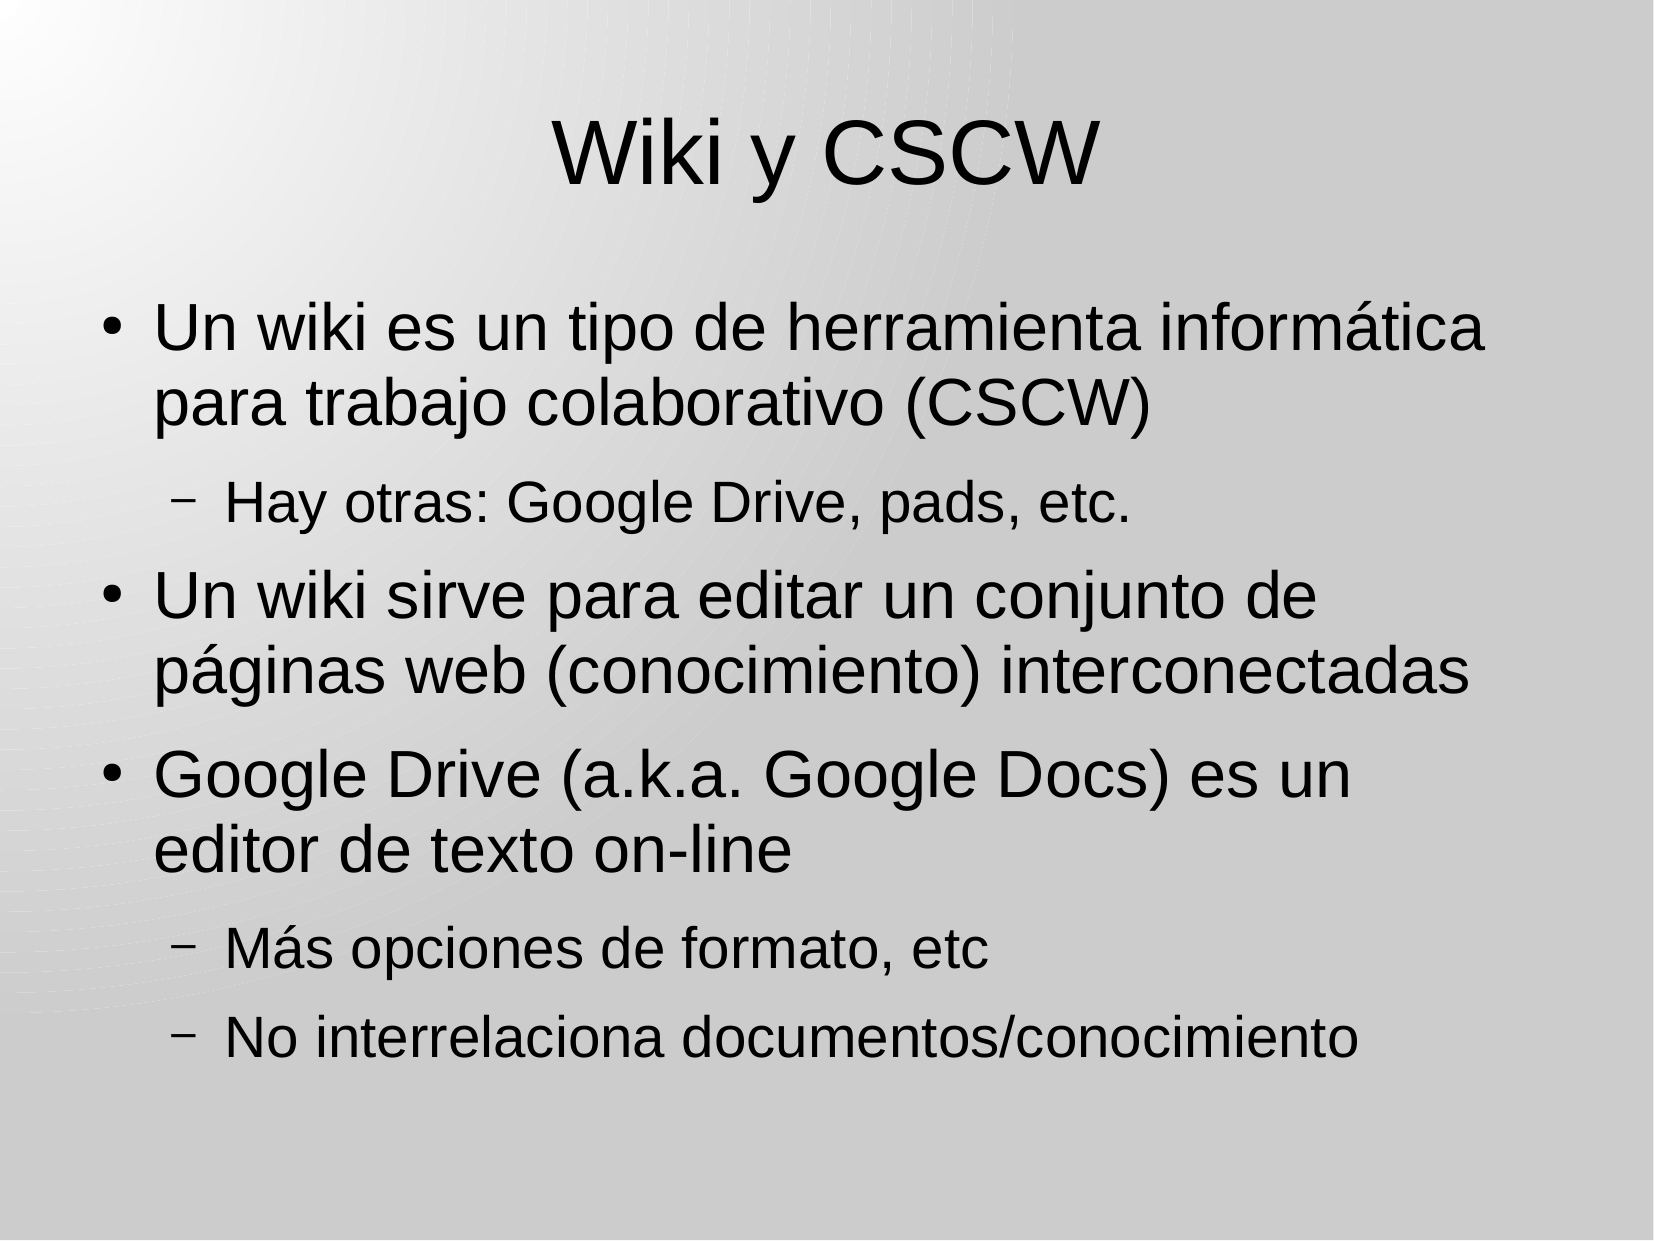

# Wiki y CSCW
Un wiki es un tipo de herramienta informática para trabajo colaborativo (CSCW)
Hay otras: Google Drive, pads, etc.
Un wiki sirve para editar un conjunto de páginas web (conocimiento) interconectadas
Google Drive (a.k.a. Google Docs) es un editor de texto on-line
Más opciones de formato, etc
No interrelaciona documentos/conocimiento